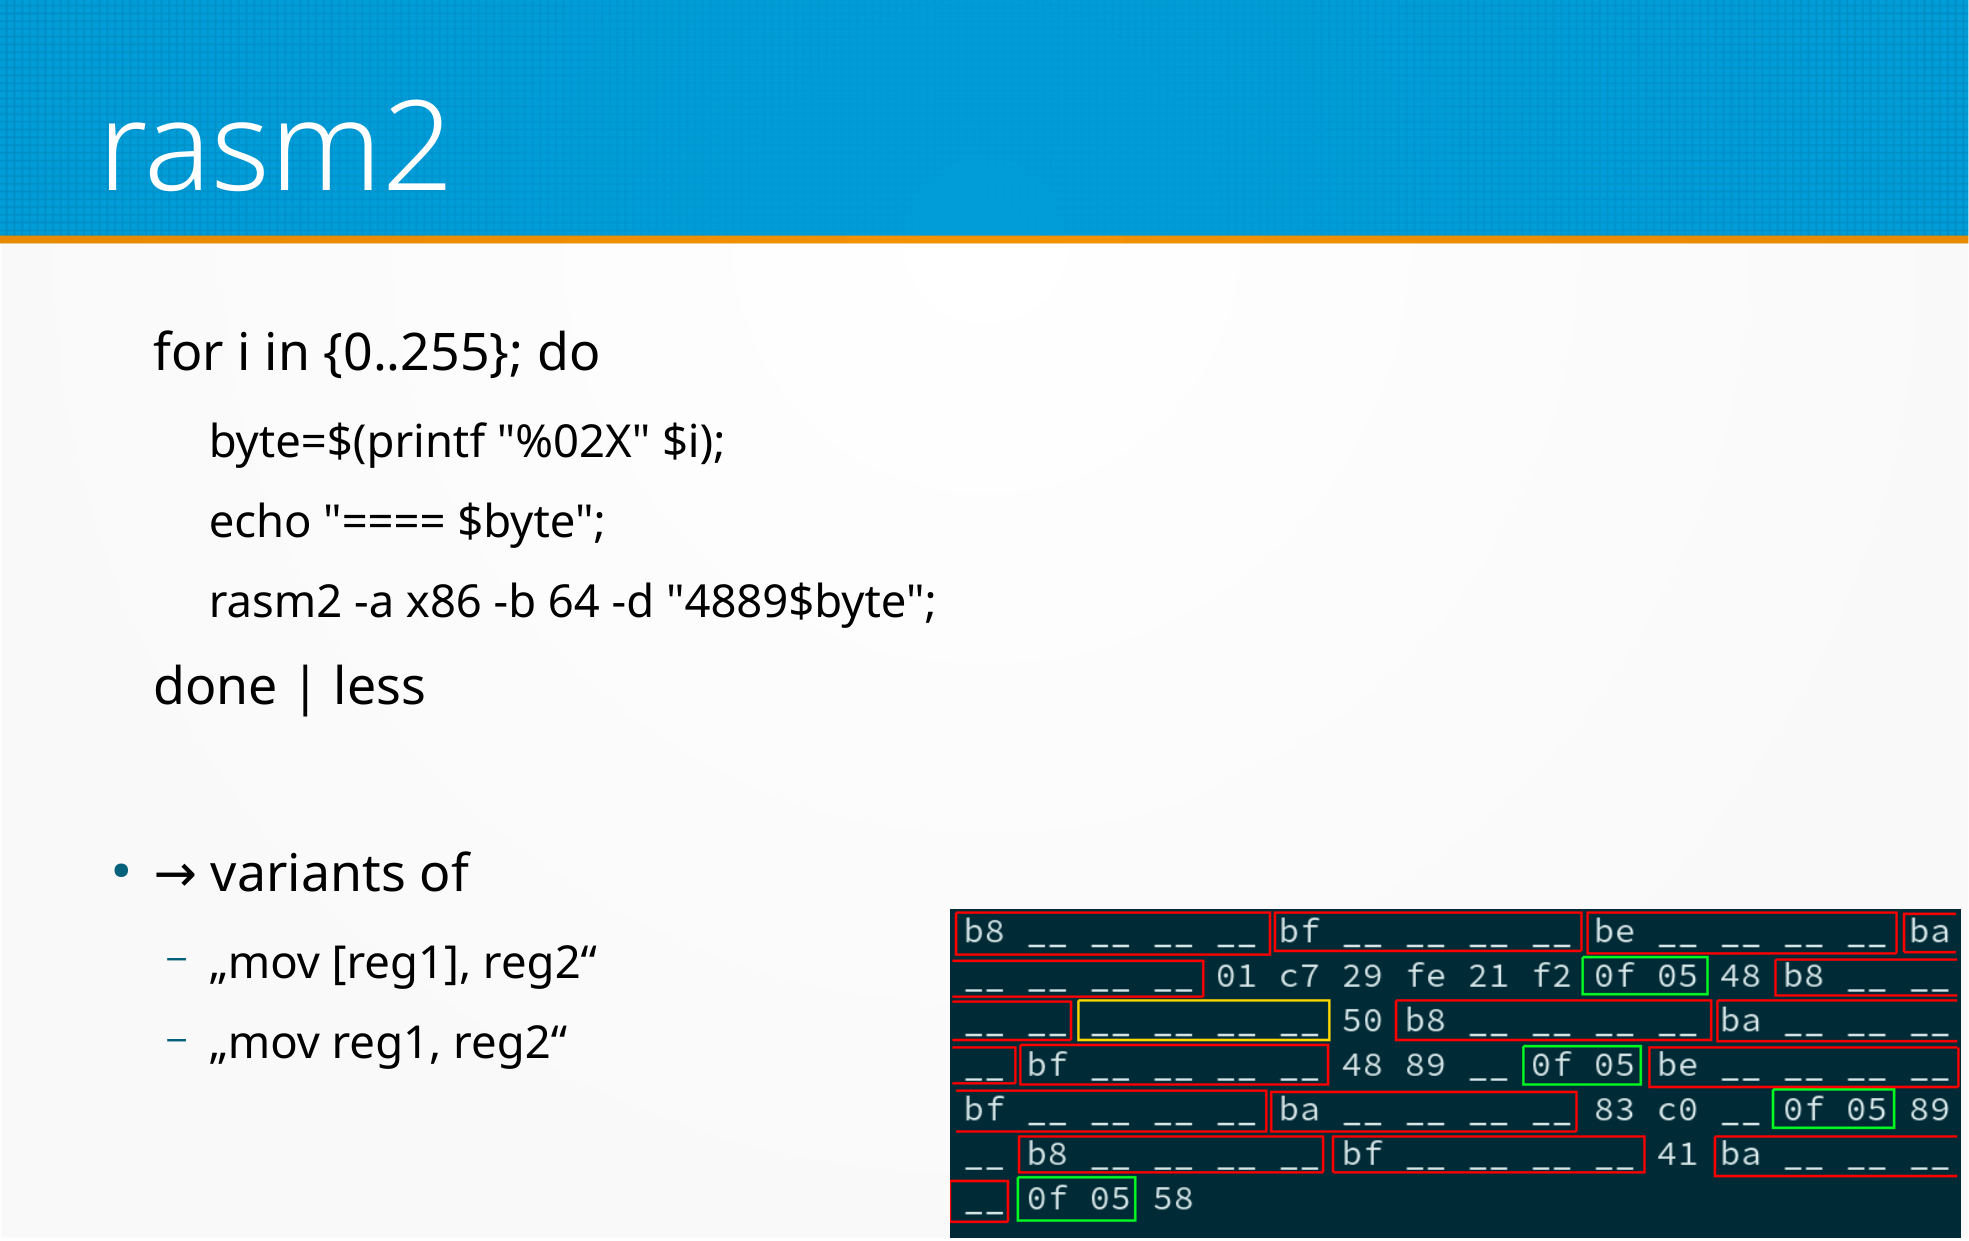

# rasm2
for i in {0..255}; do
byte=$(printf "%02X" $i);
echo "==== $byte";
rasm2 -a x86 -b 64 -d "4889$byte";
done | less
→ variants of
„mov [reg1], reg2“
„mov reg1, reg2“